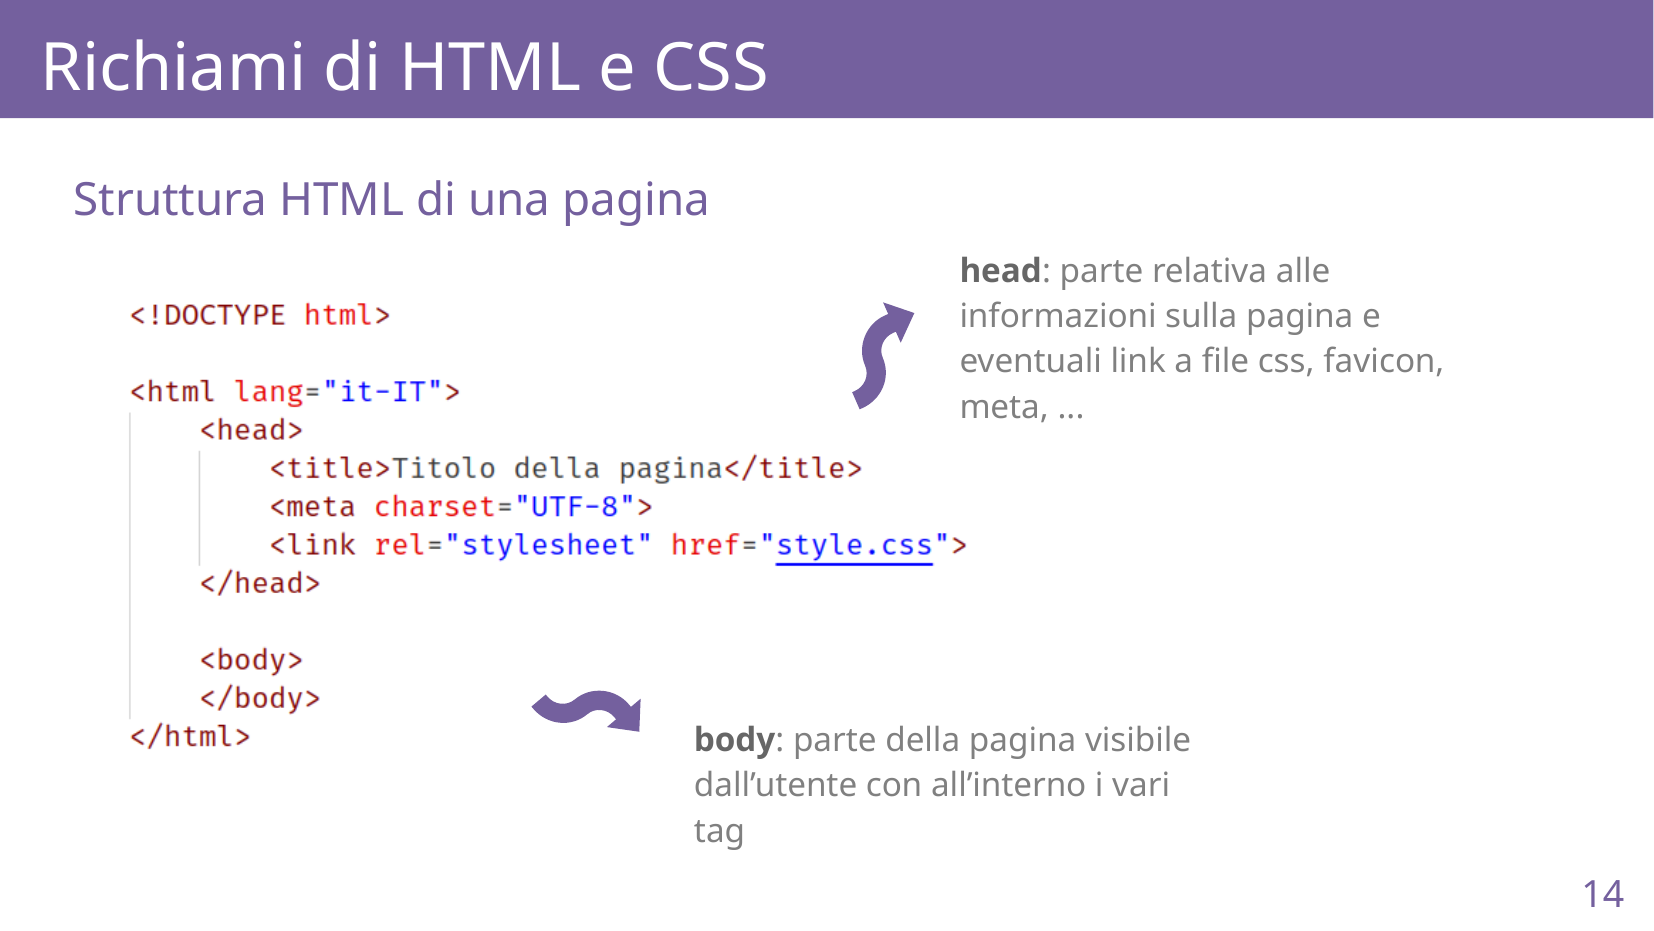

Richiami di HTML e CSS
Struttura HTML di una pagina
head: parte relativa alle informazioni sulla pagina e eventuali link a file css, favicon, meta, ...
body: parte della pagina visibile dall’utente con all’interno i vari tag